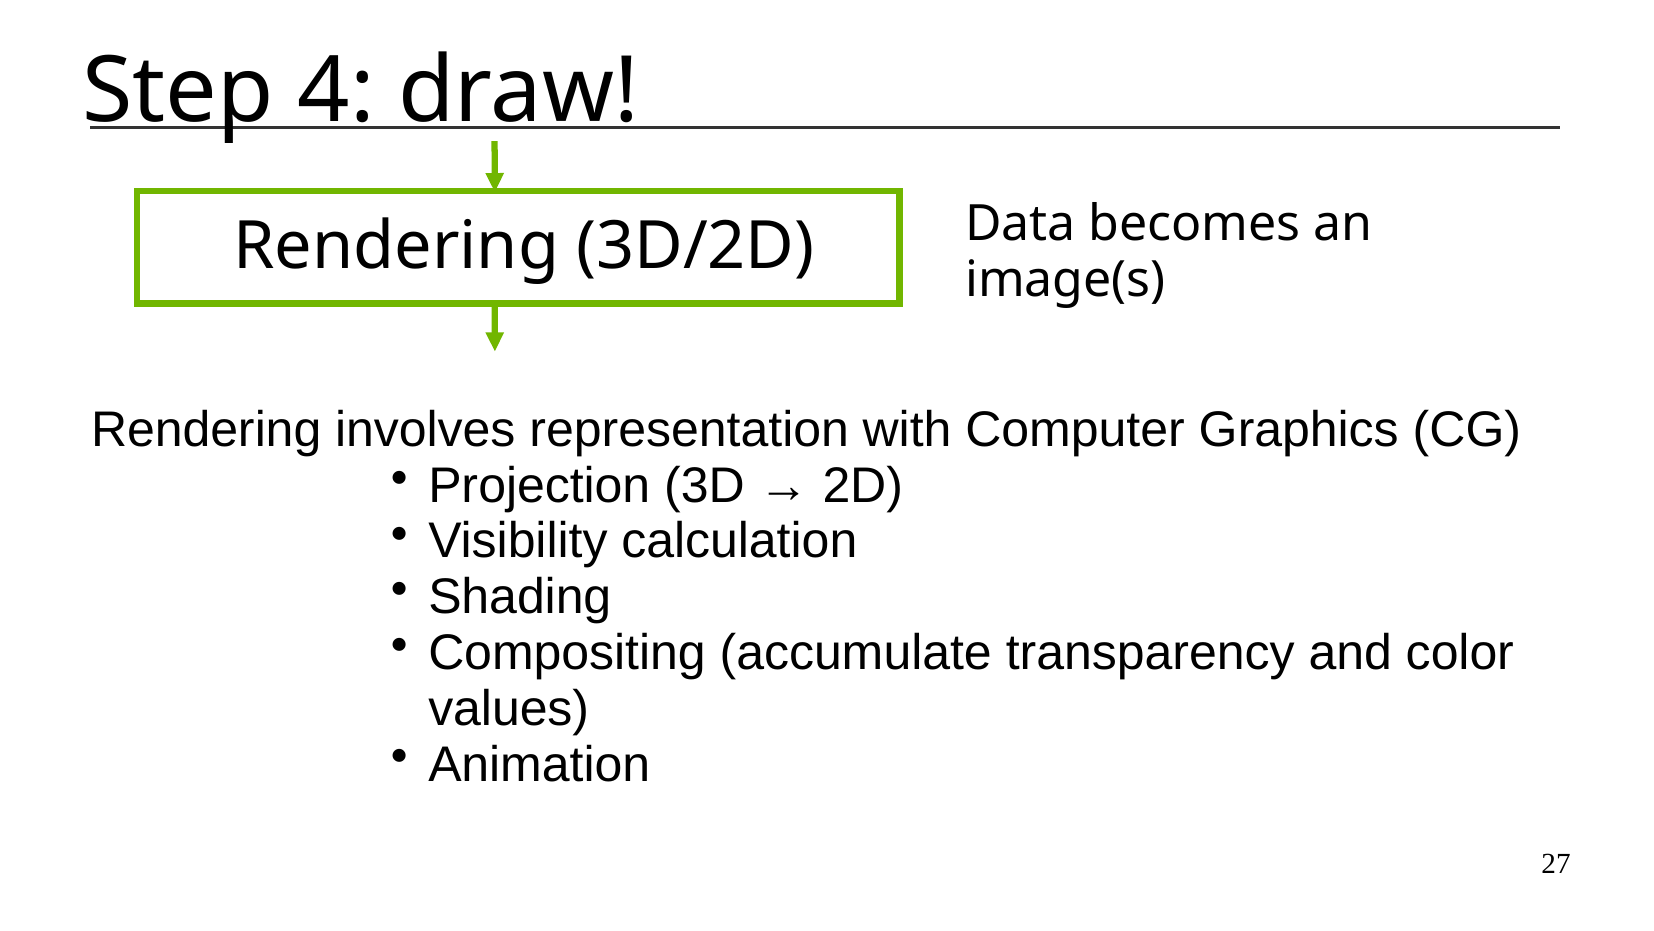

# Step 4: draw!
Data becomes an
image(s)
Rendering (3D/2D)
Rendering involves representation with Computer Graphics (CG)
Projection (3D → 2D)
Visibility calculation
Shading
Compositing (accumulate transparency and color values)
Animation
27